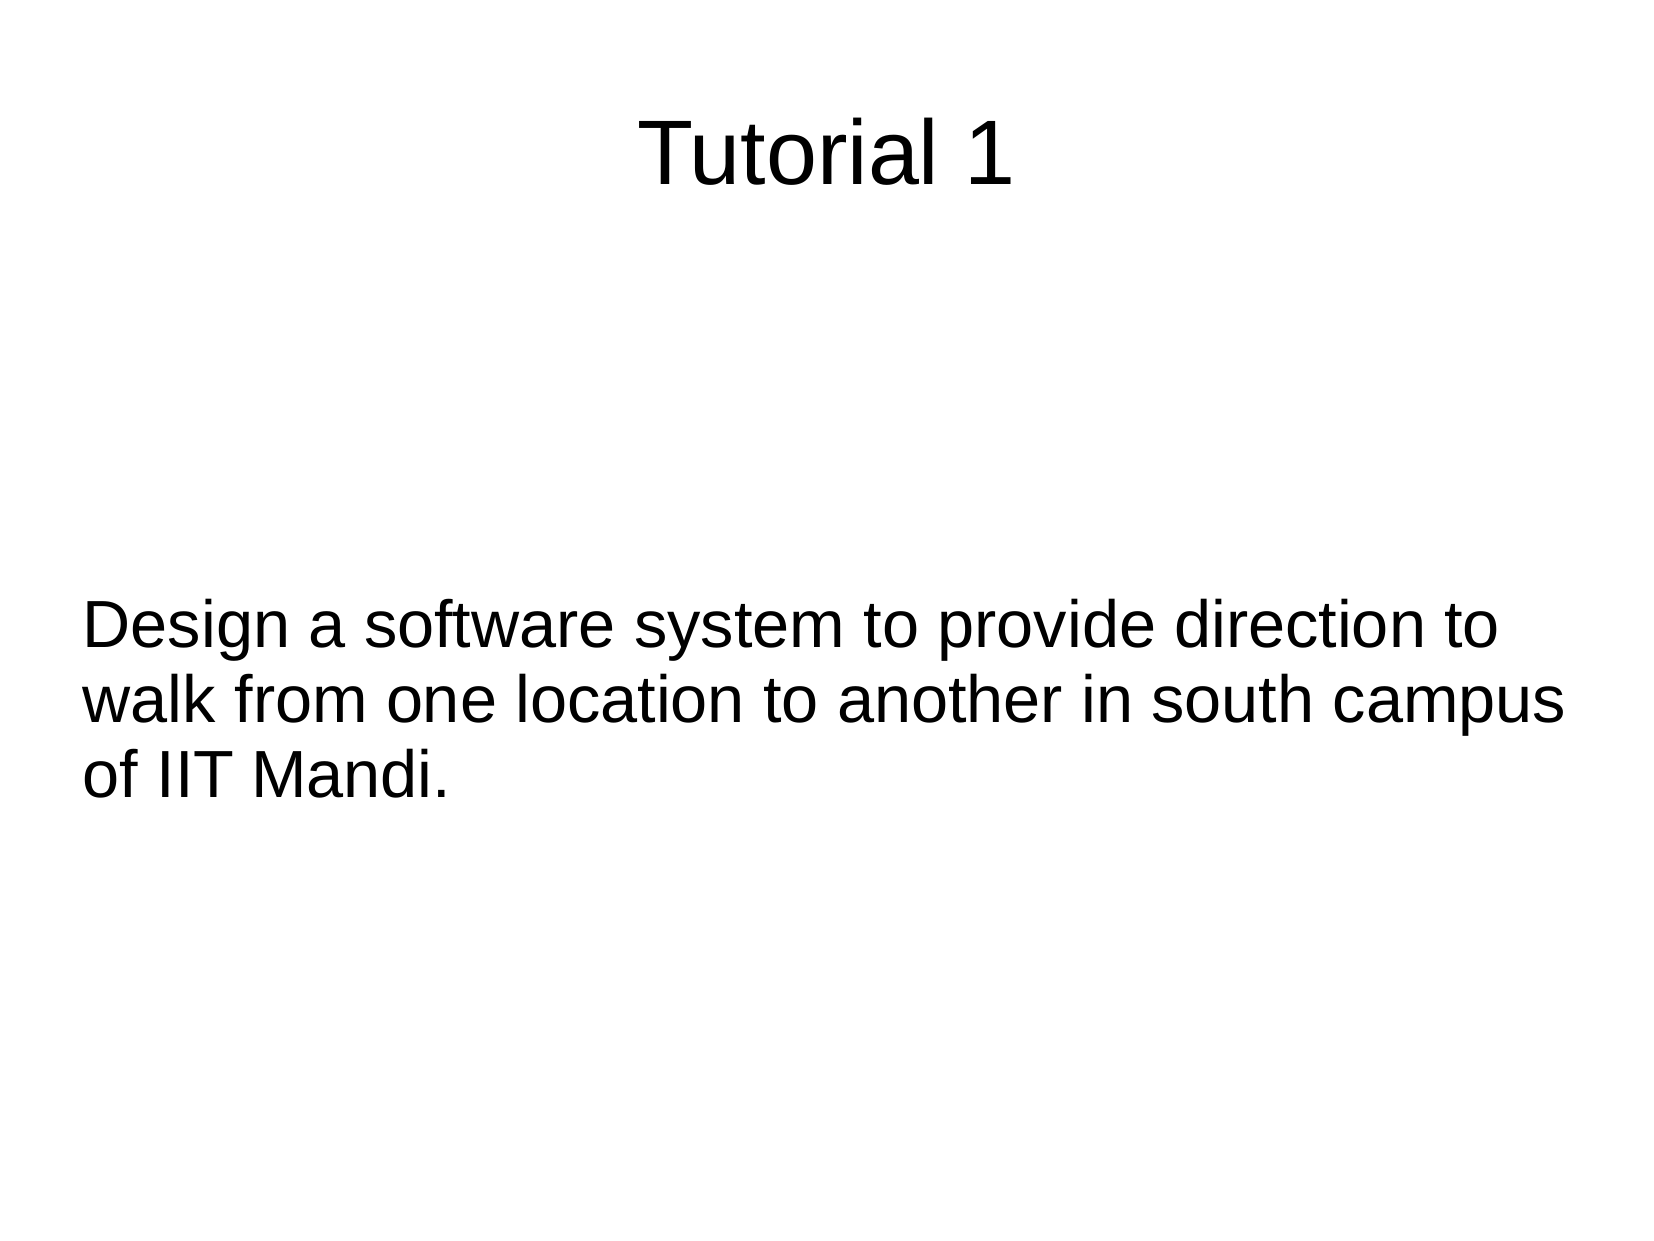

# Tutorial 1
Design a software system to provide direction to walk from one location to another in south campus of IIT Mandi.